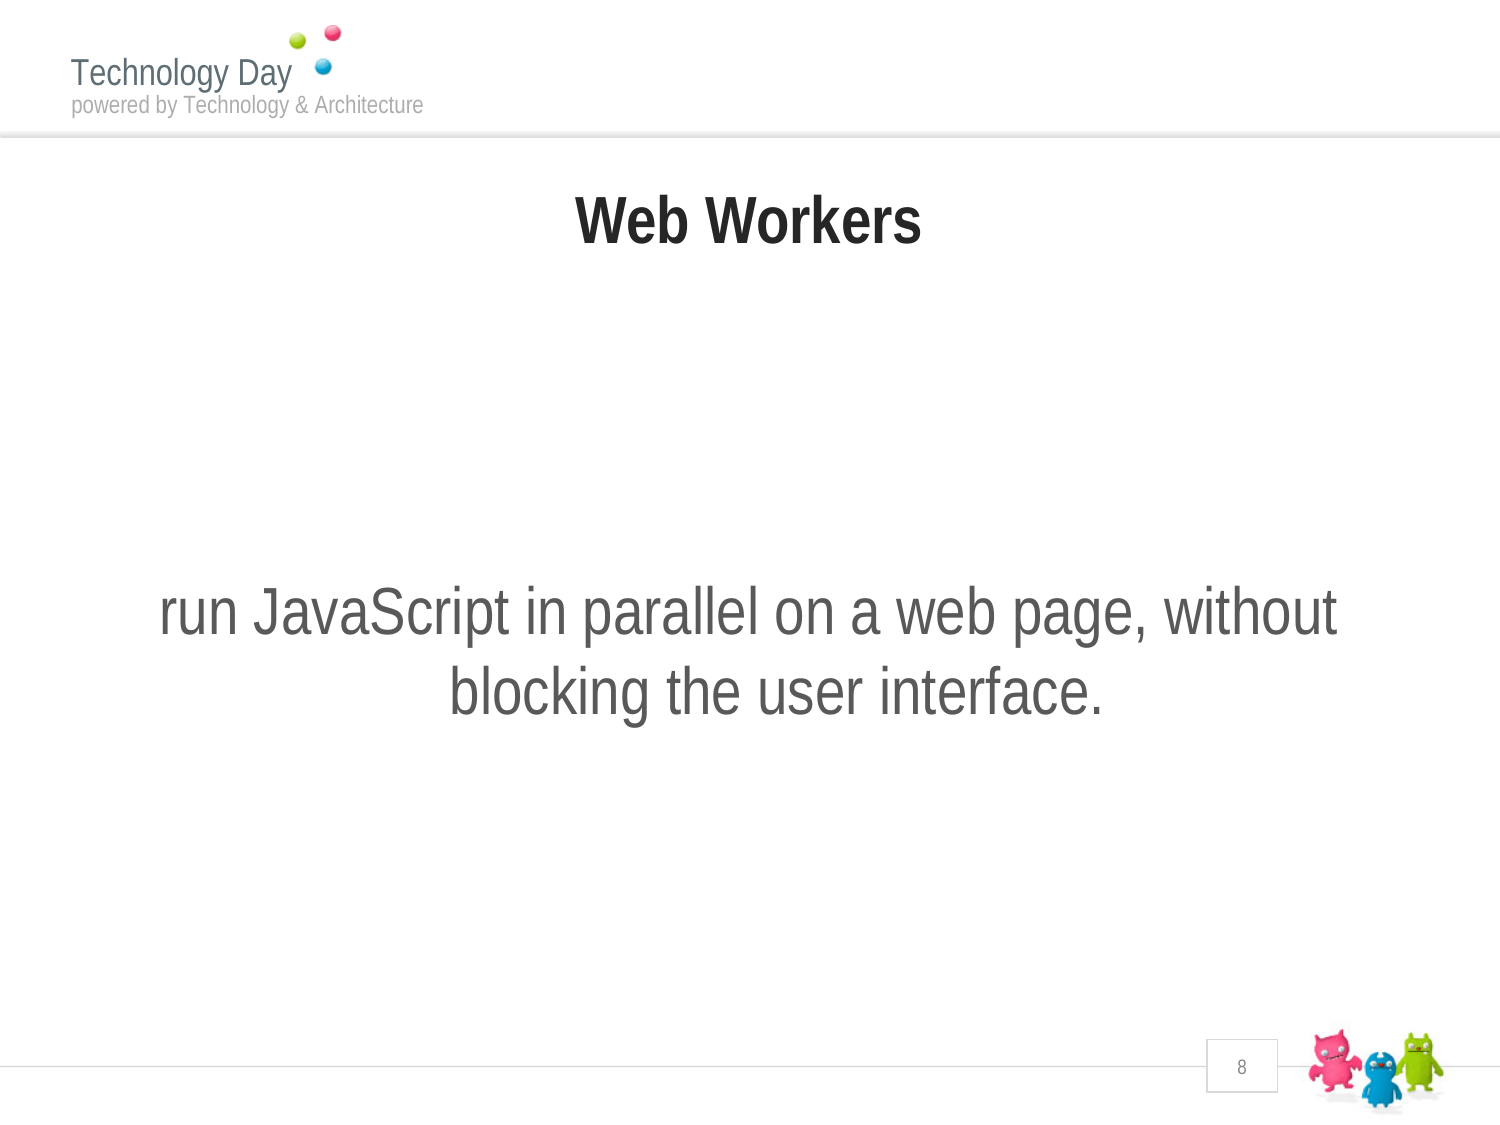

# Web Workers
run JavaScript in parallel on a web page, without blocking the user interface.